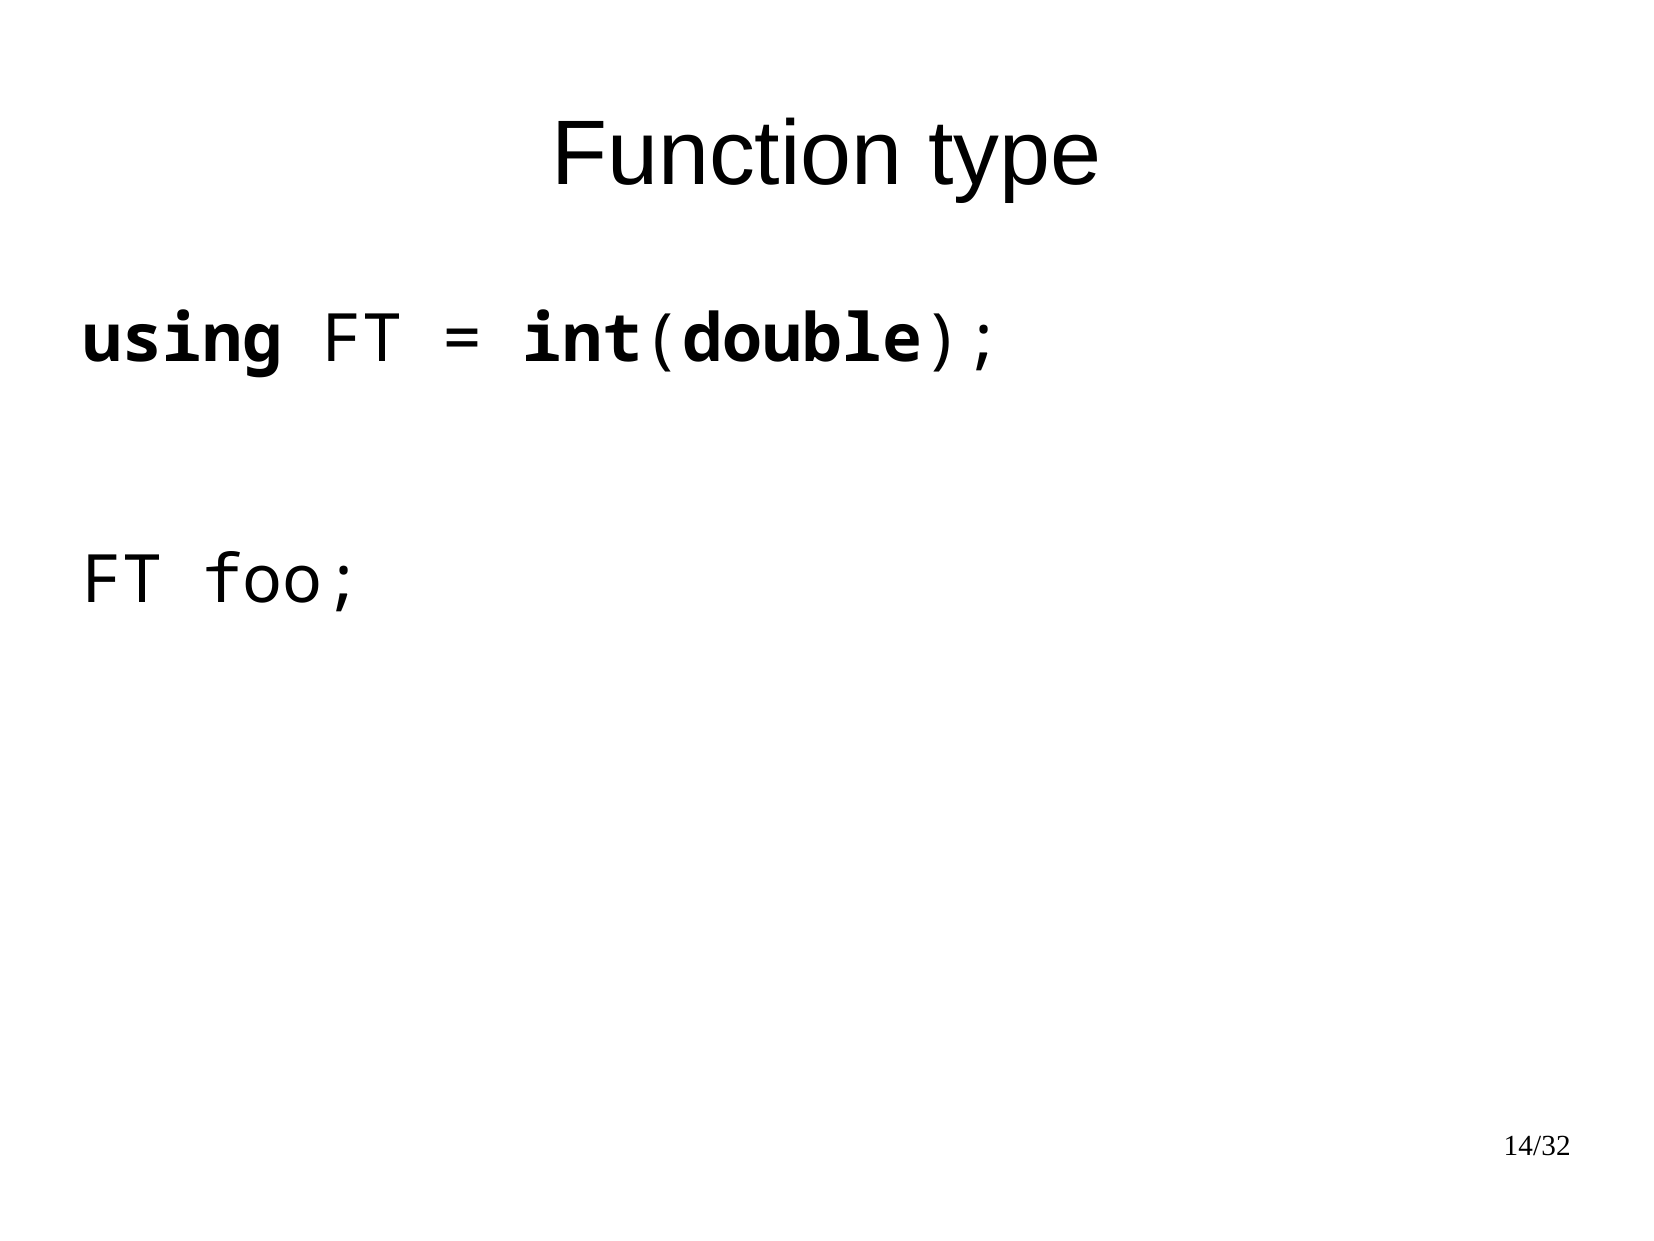

# Function type
using FT = int(double);
FT foo;
14